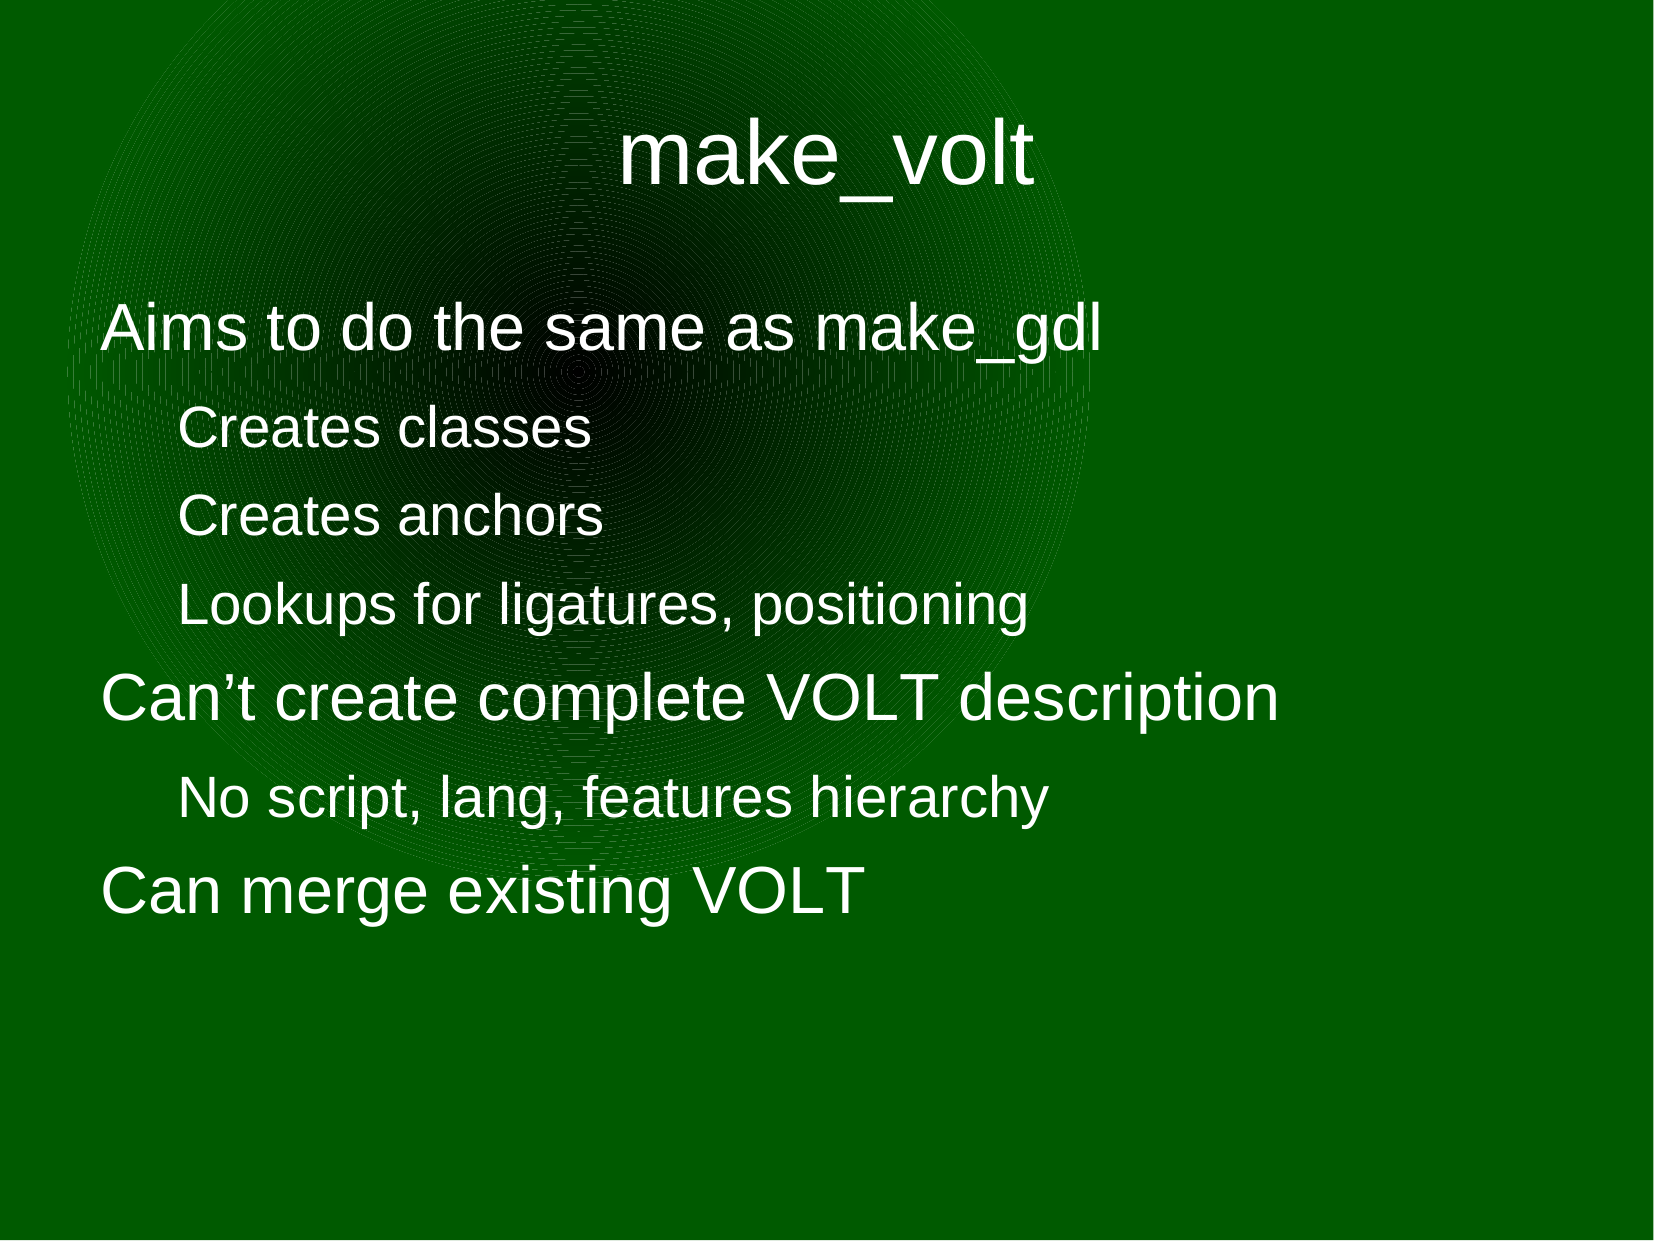

# make_volt
Aims to do the same as make_gdl
Creates classes
Creates anchors
Lookups for ligatures, positioning
Can’t create complete VOLT description
No script, lang, features hierarchy
Can merge existing VOLT